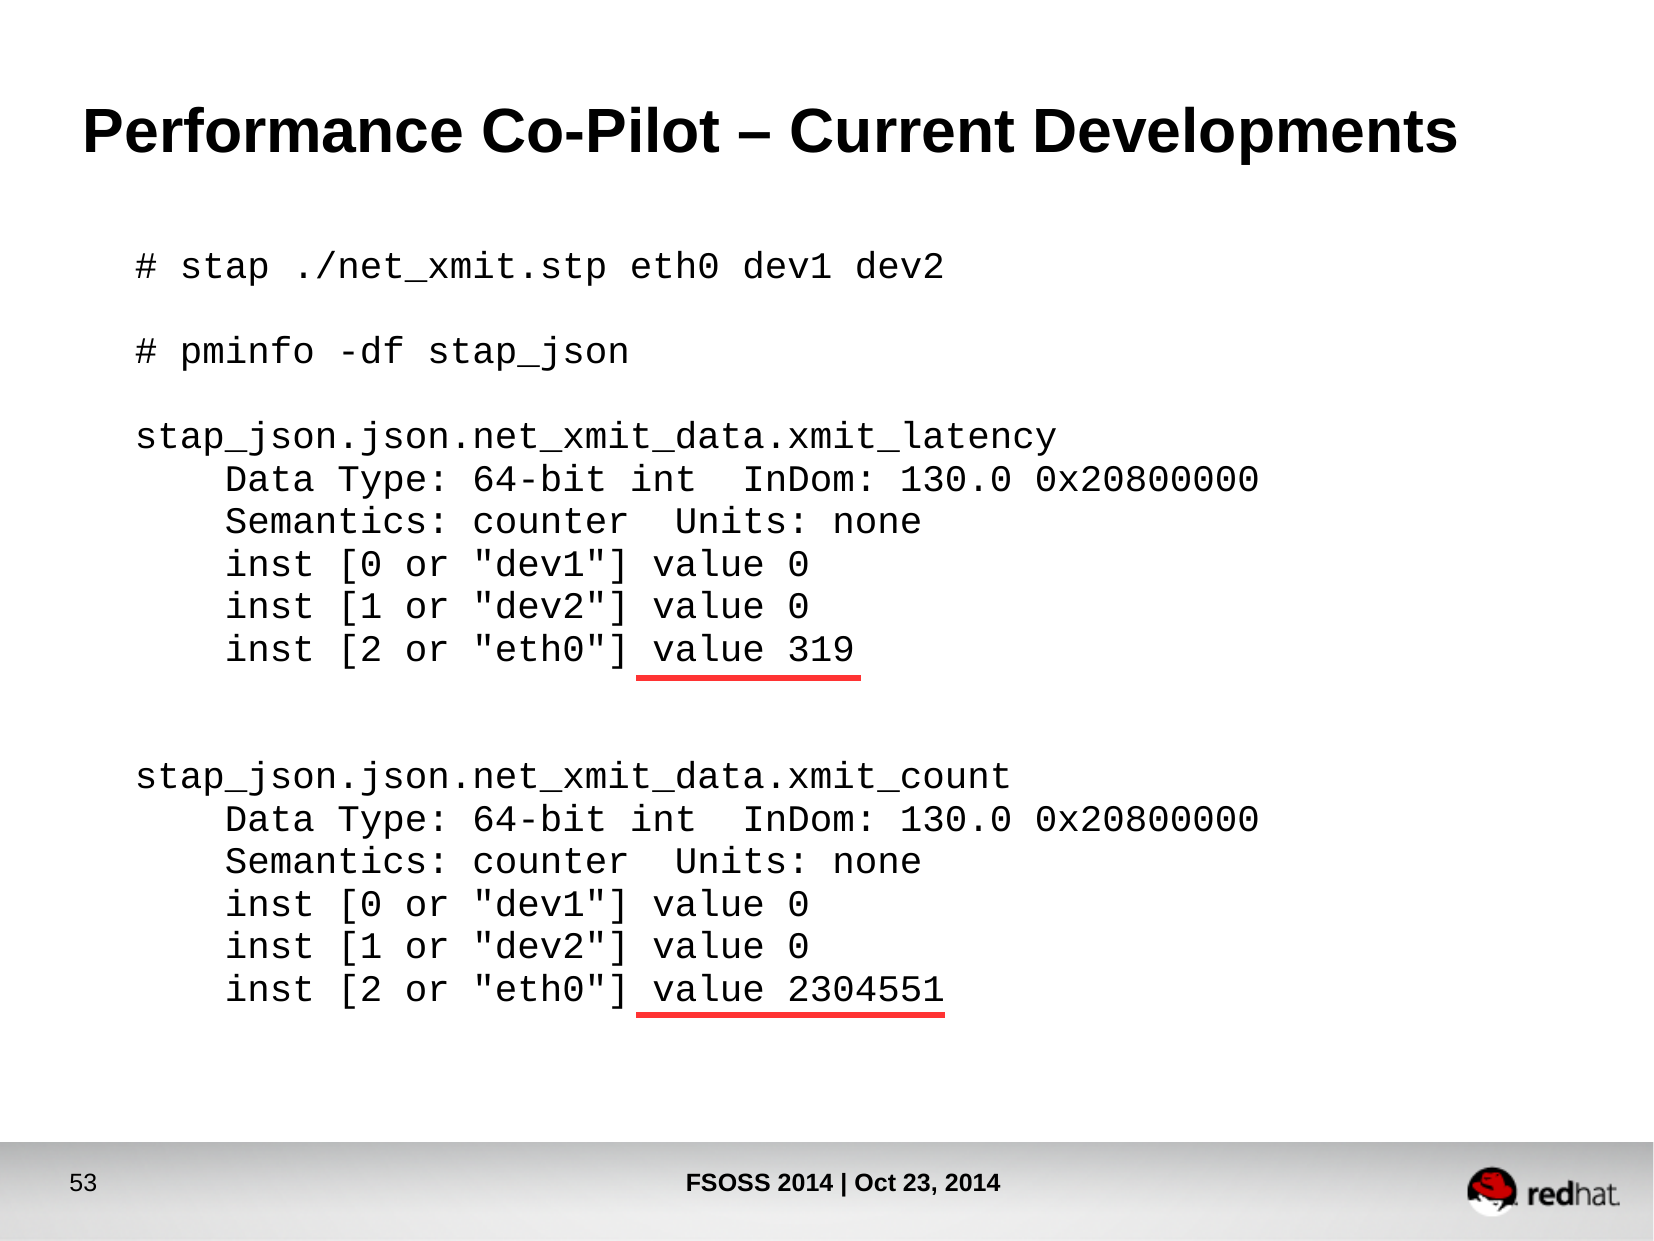

# Performance Co-Pilot – Current Developments
# stap ./net_xmit.stp eth0 dev1 dev2
# pminfo -df stap_json
stap_json.json.net_xmit_data.xmit_latency
 Data Type: 64-bit int InDom: 130.0 0x20800000
 Semantics: counter Units: none
 inst [0 or "dev1"] value 0
 inst [1 or "dev2"] value 0
 inst [2 or "eth0"] value 319
stap_json.json.net_xmit_data.xmit_count
 Data Type: 64-bit int InDom: 130.0 0x20800000
 Semantics: counter Units: none
 inst [0 or "dev1"] value 0
 inst [1 or "dev2"] value 0
 inst [2 or "eth0"] value 2304551